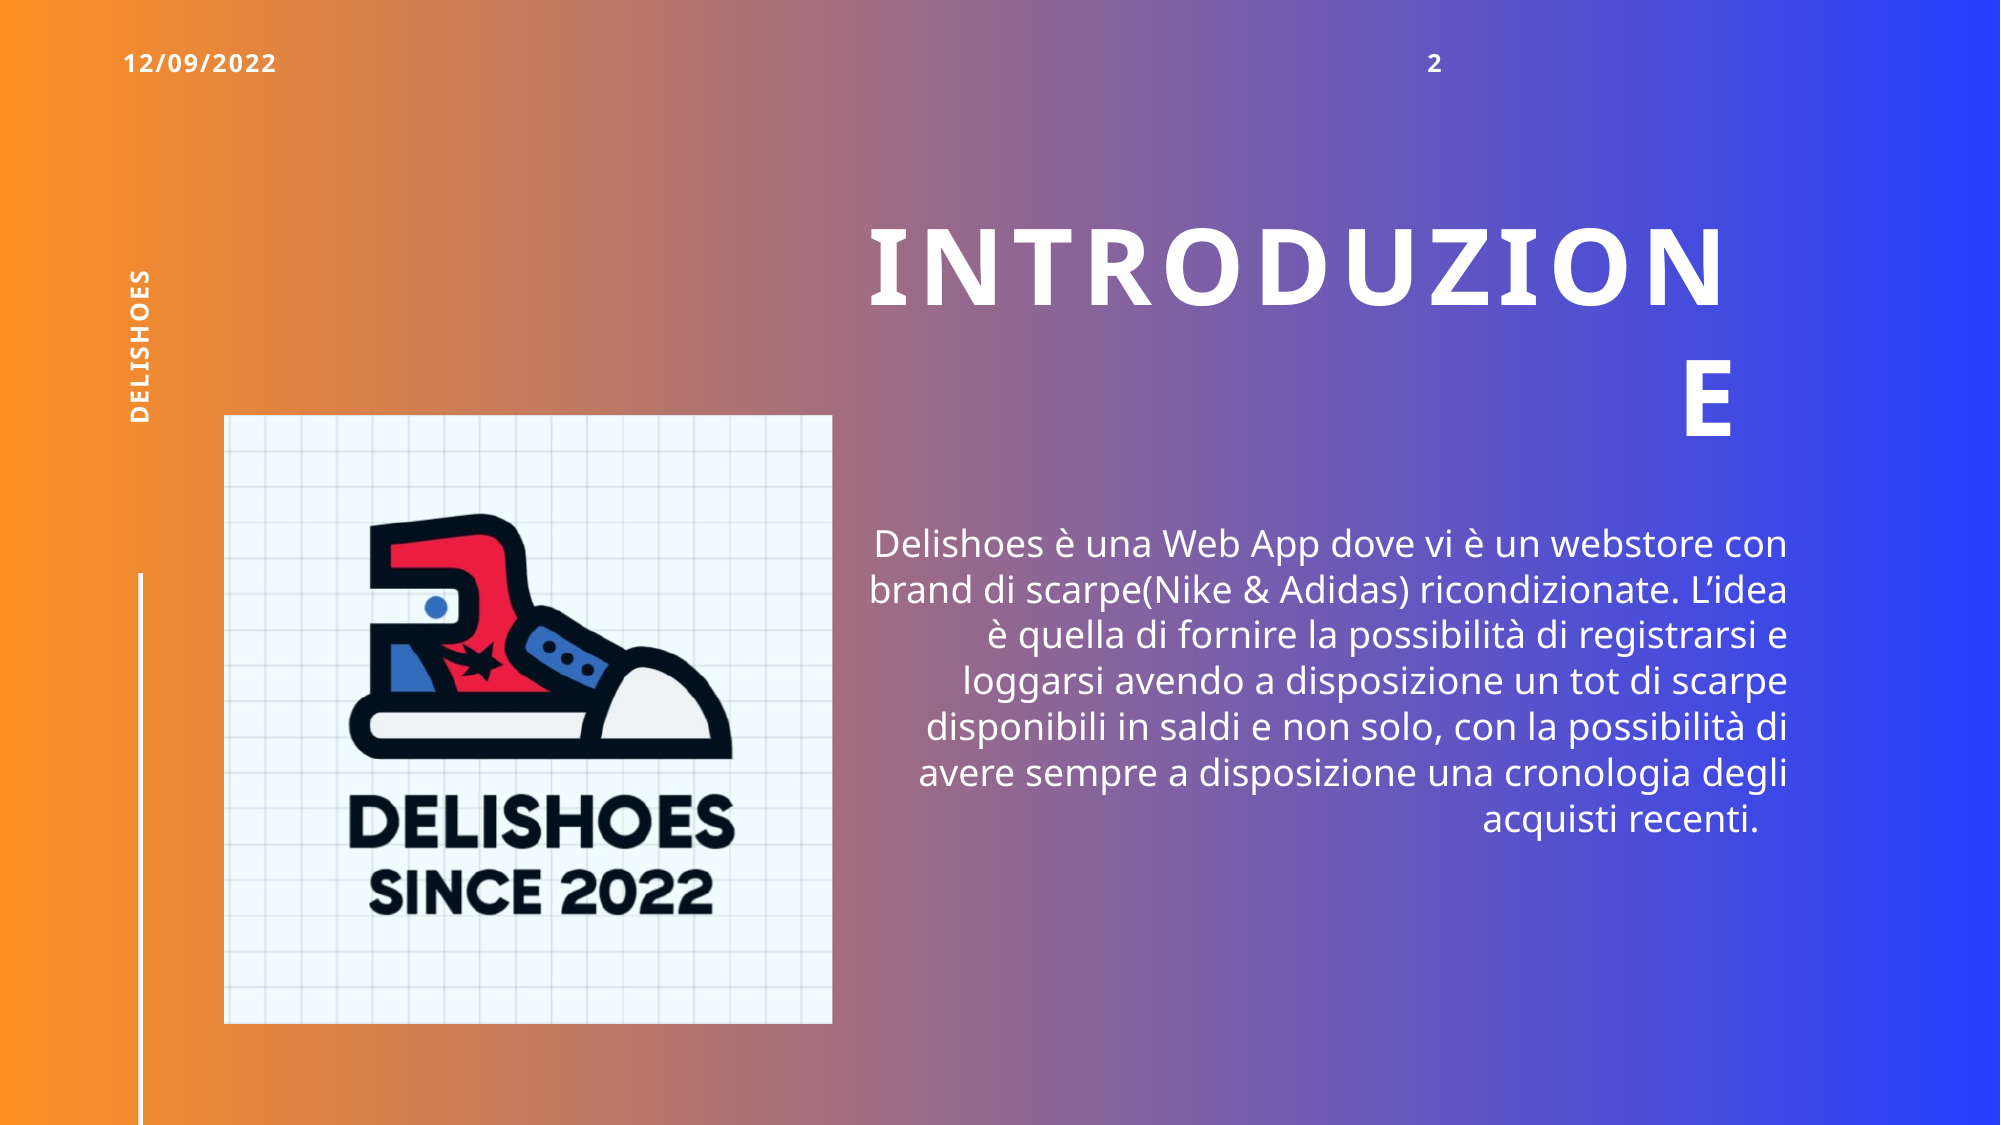

12/09/2022
2
# Introduzione
delishoes
Delishoes è una Web App dove vi è un webstore con brand di scarpe(Nike & Adidas) ricondizionate. L’idea è quella di fornire la possibilità di registrarsi e loggarsi avendo a disposizione un tot di scarpe disponibili in saldi e non solo, con la possibilità di avere sempre a disposizione una cronologia degli acquisti recenti.